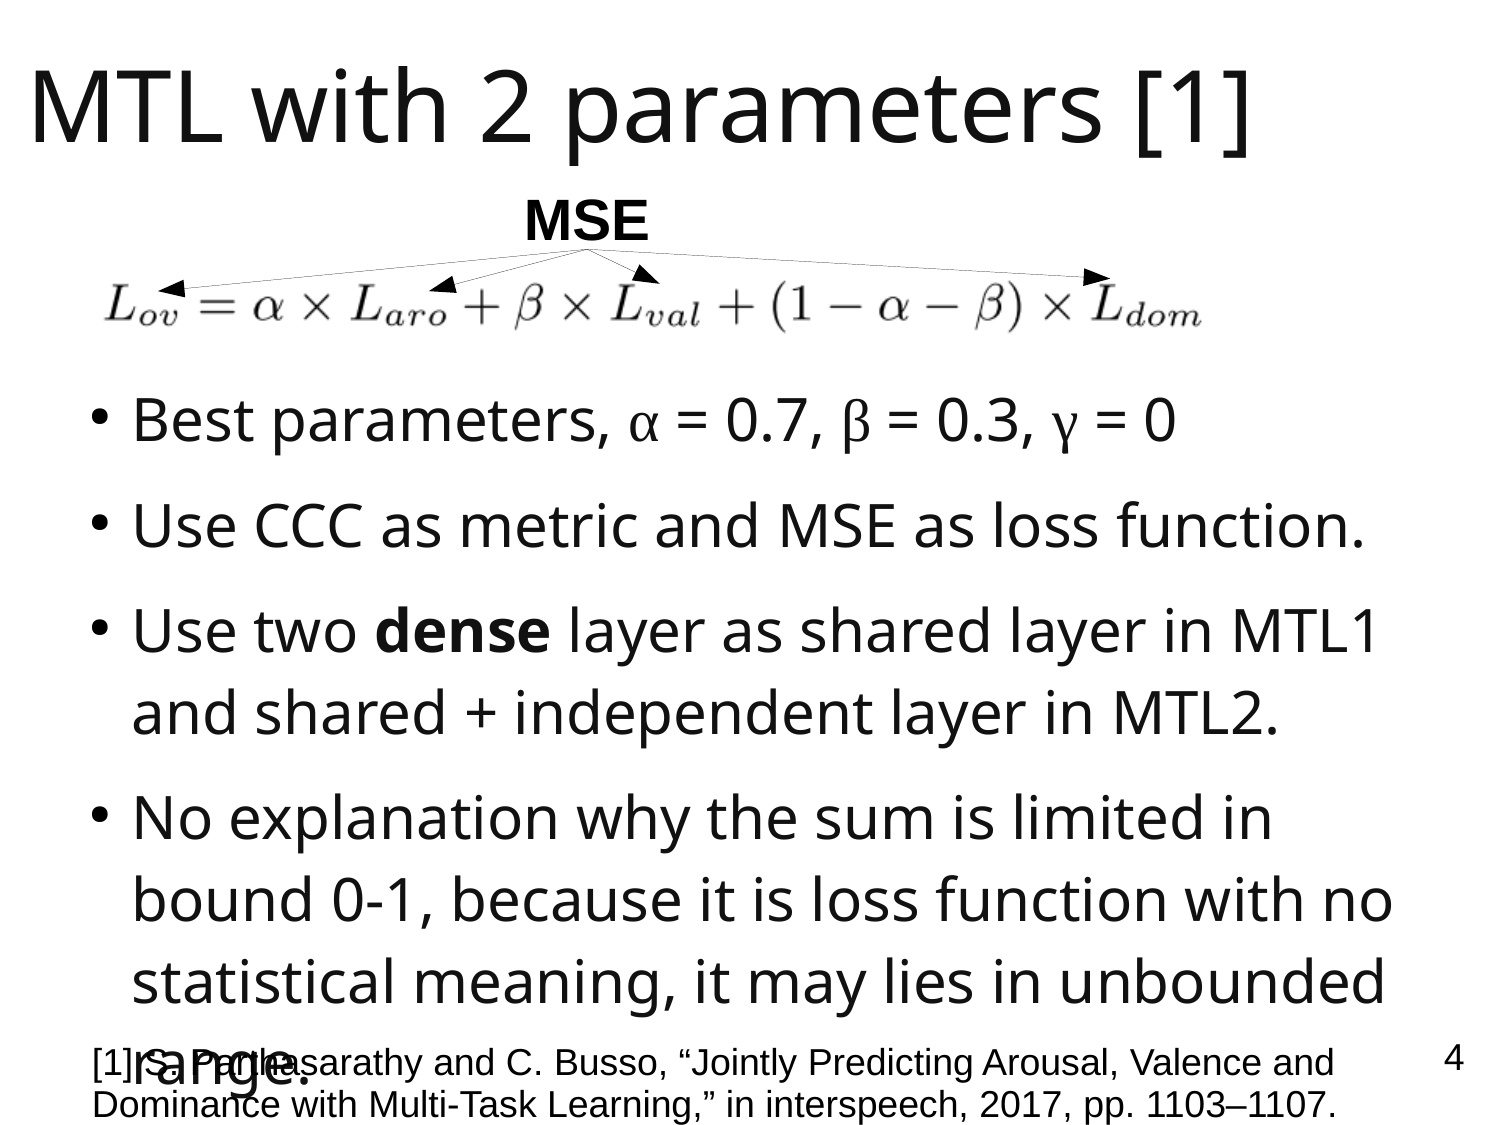

# MTL with 2 parameters [1]
MSE
Best parameters, α = 0.7, β = 0.3, γ = 0
Use CCC as metric and MSE as loss function.
Use two dense layer as shared layer in MTL1 and shared + independent layer in MTL2.
No explanation why the sum is limited in bound 0-1, because it is loss function with no statistical meaning, it may lies in unbounded range.
[1] S. Parthasarathy and C. Busso, “Jointly Predicting Arousal, Valence and
Dominance with Multi-Task Learning,” in interspeech, 2017, pp. 1103–1107.